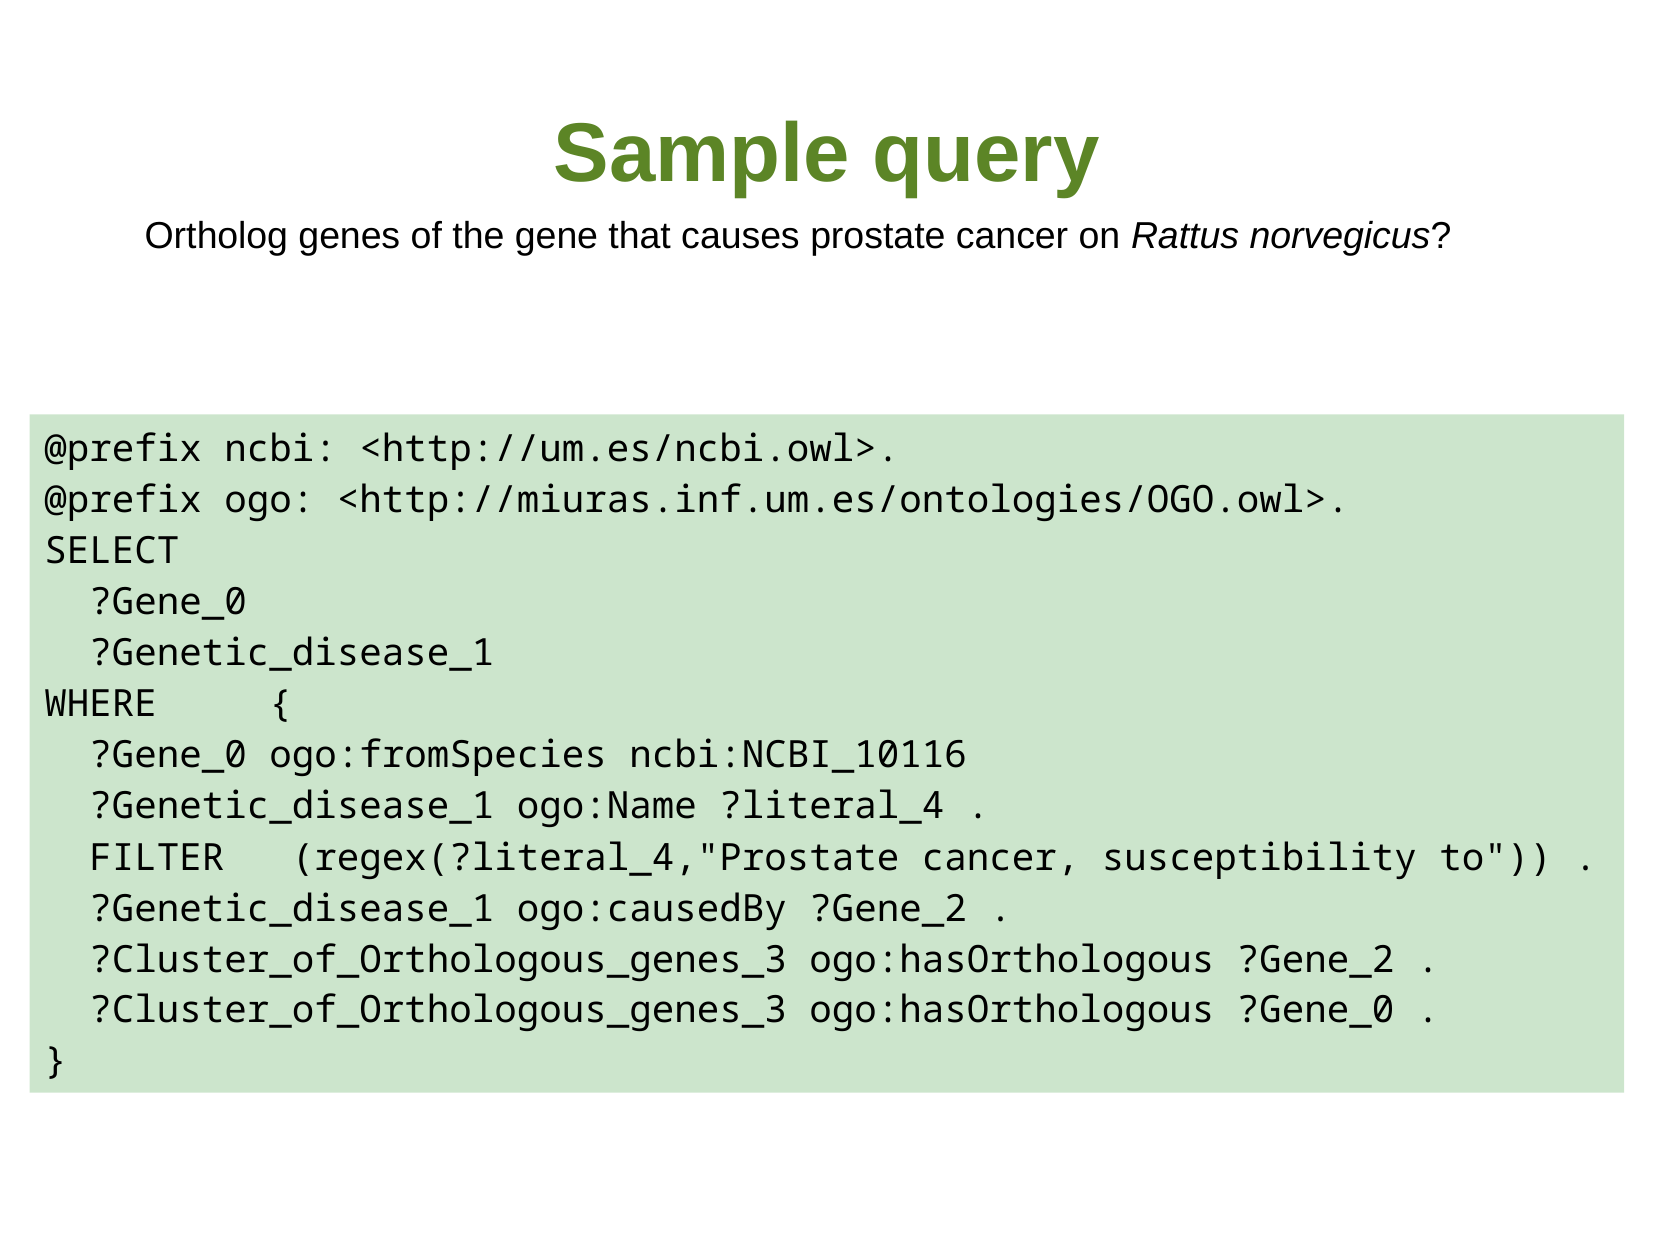

# Sample query
Ortholog genes of the gene that causes prostate cancer on Rattus norvegicus?
@prefix ncbi: <http://um.es/ncbi.owl>.
@prefix ogo: <http://miuras.inf.um.es/ontologies/OGO.owl>.
SELECT
 ?Gene_0
 ?Genetic_disease_1
WHERE {
 ?Gene_0 ogo:fromSpecies ncbi:NCBI_10116
 ?Genetic_disease_1 ogo:Name ?literal_4 .
 FILTER (regex(?literal_4,"Prostate cancer, susceptibility to")) .
 ?Genetic_disease_1 ogo:causedBy ?Gene_2 .
 ?Cluster_of_Orthologous_genes_3 ogo:hasOrthologous ?Gene_2 .
 ?Cluster_of_Orthologous_genes_3 ogo:hasOrthologous ?Gene_0 .
}